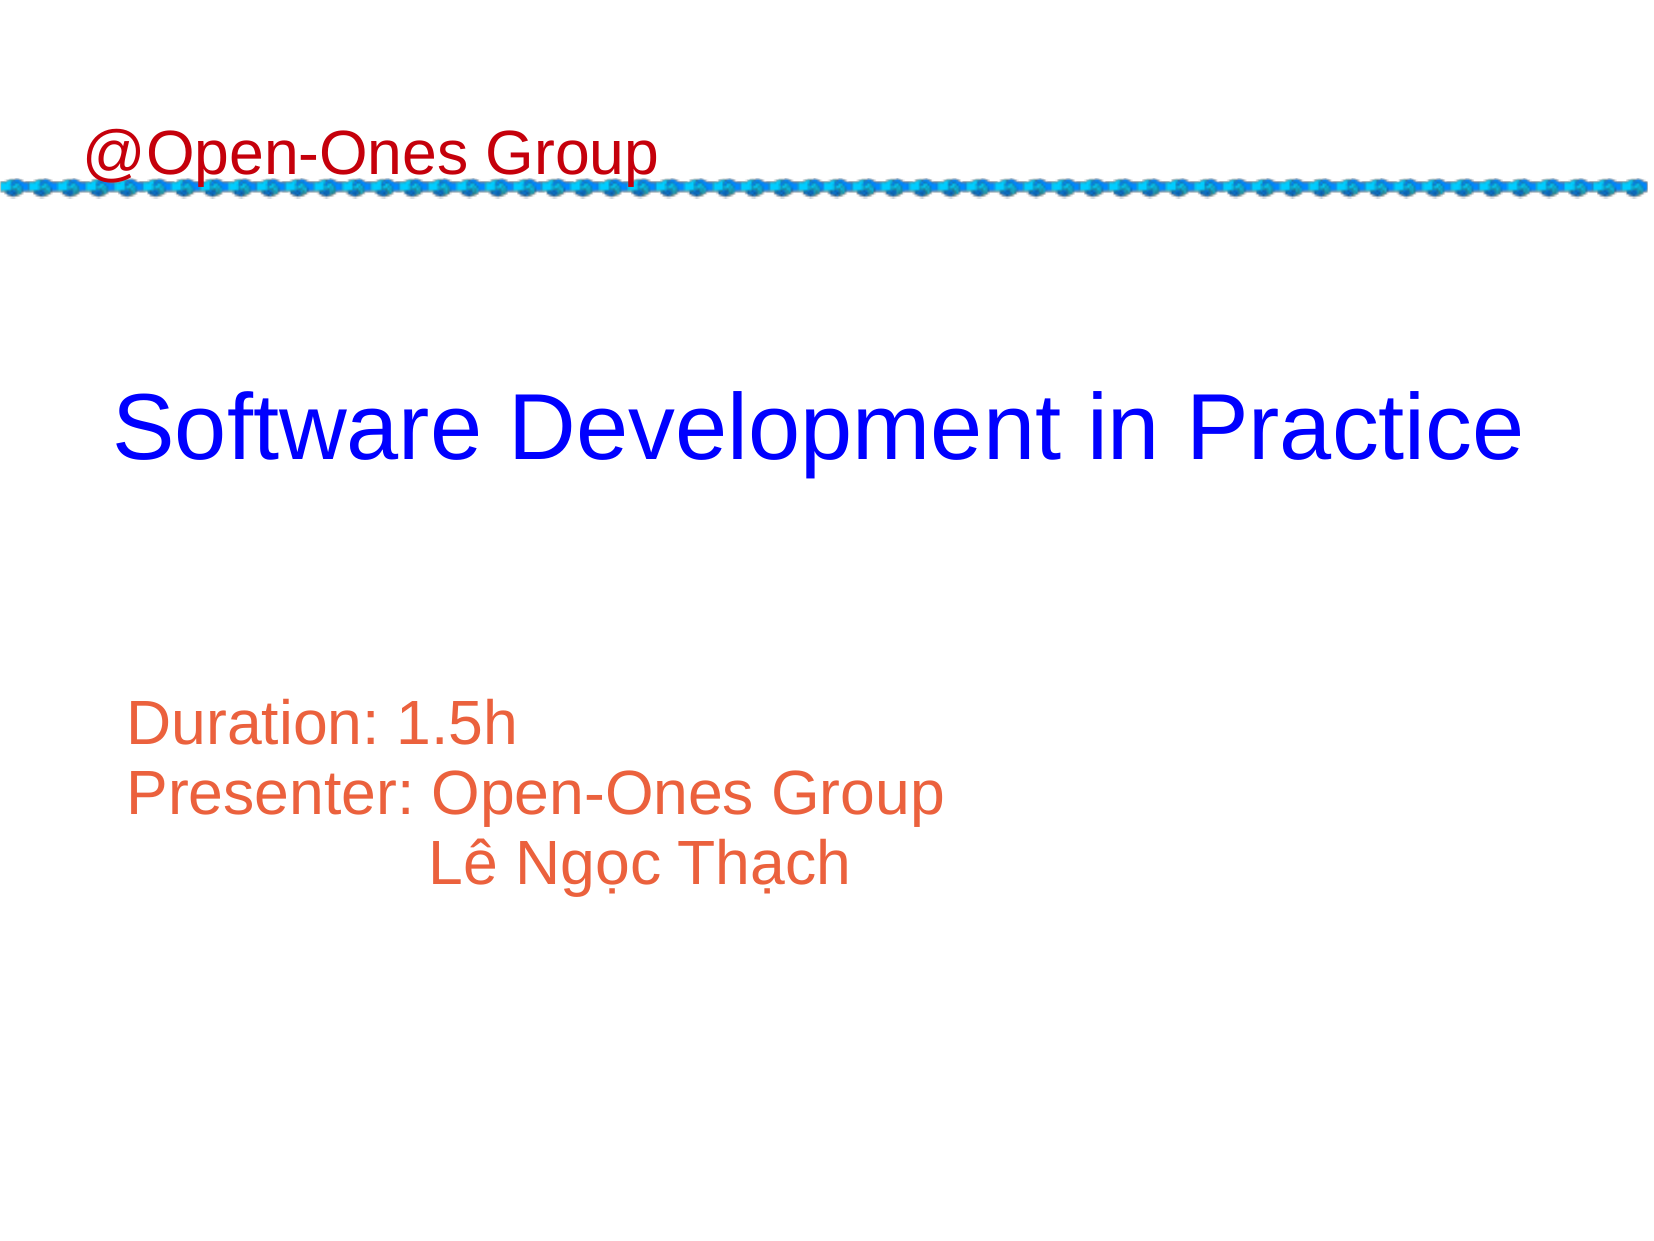

# @Open-Ones Group
Software Development in Practice
 Duration: 1.5h
 Presenter: Open-Ones Group
Lê Ngọc Thạch